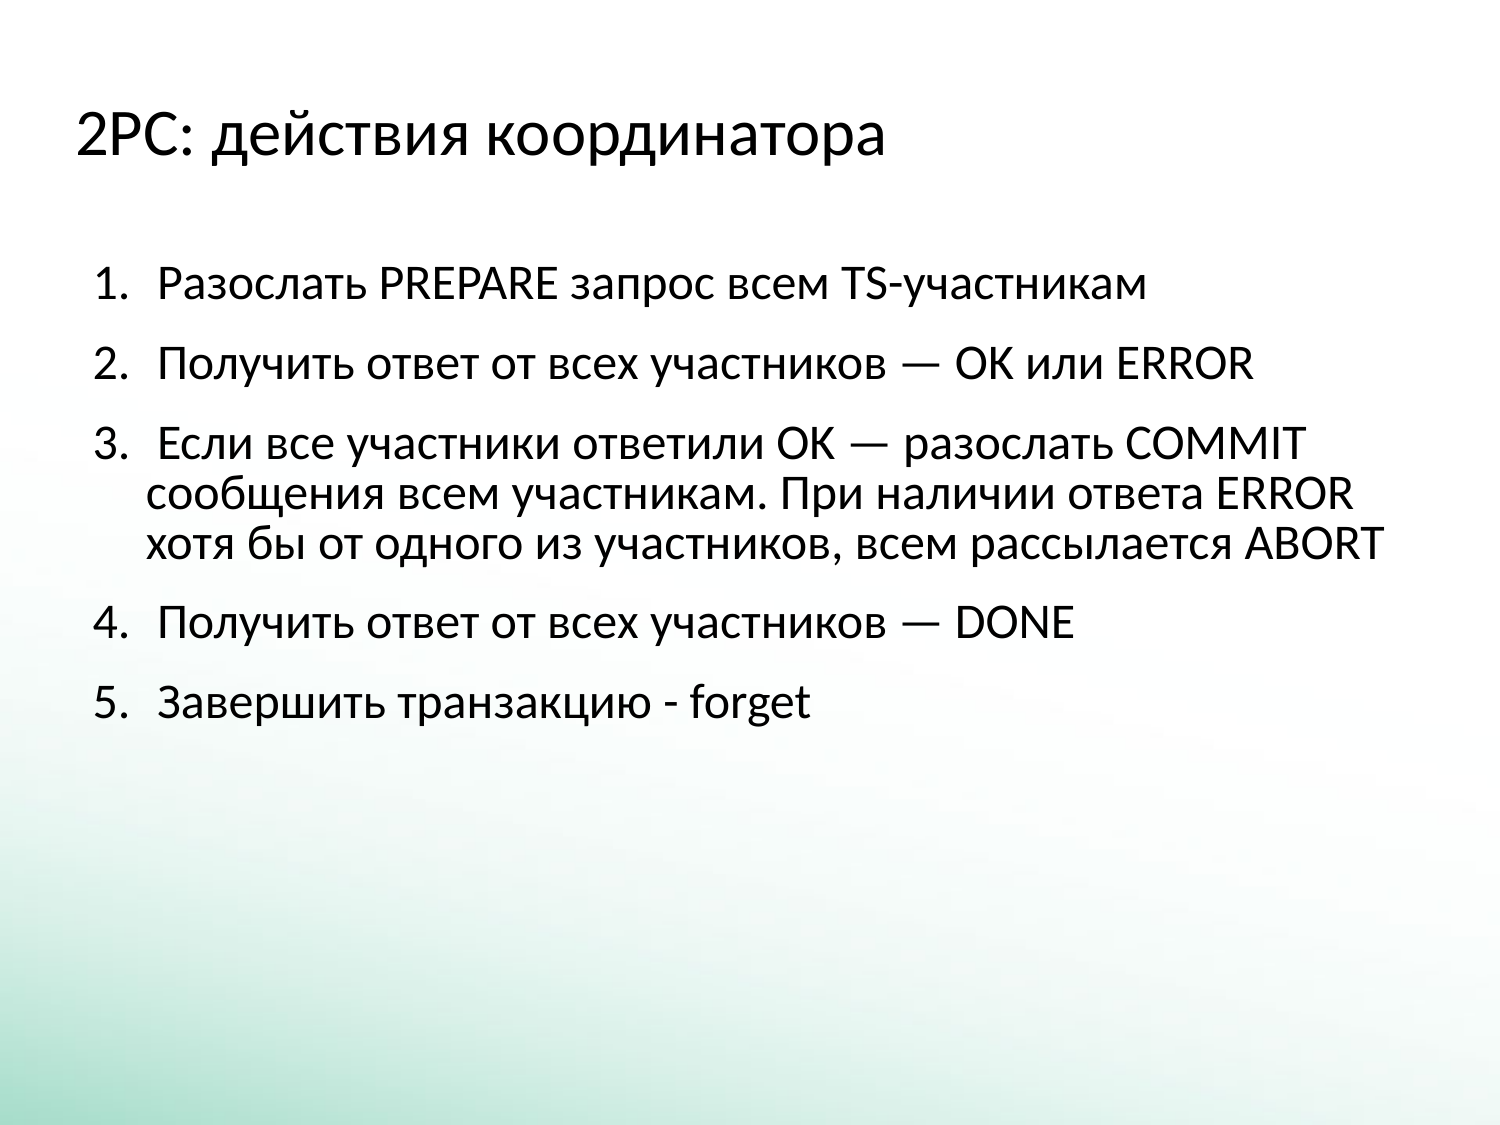

# 2PC: действия координатора
 Разослать PREPARE запрос всем TS-участникам
 Получить ответ от всех участников — OK или ERROR
 Если все участники ответили OK — разослать COMMIT сообщения всем участникам. При наличии ответа ERROR хотя бы от одного из участников, всем рассылается ABORT
 Получить ответ от всех участников — DONE
 Завершить транзакцию - forget